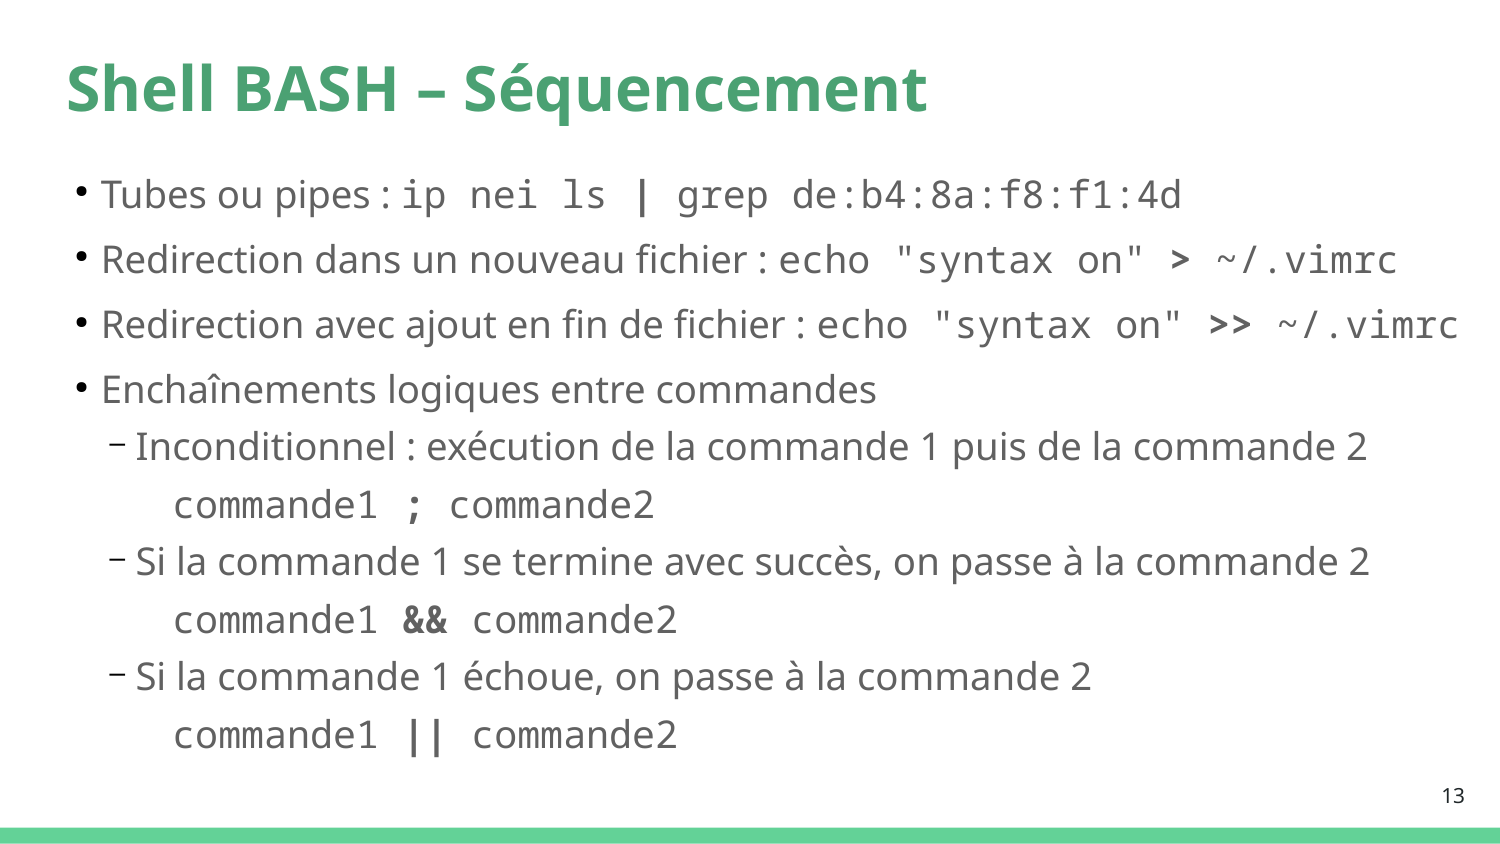

# Shell BASH – Séquencement
Tubes ou pipes : ip nei ls | grep de:b4:8a:f8:f1:4d
Redirection dans un nouveau fichier : echo "syntax on" > ~/.vimrc
Redirection avec ajout en fin de fichier : echo "syntax on" >> ~/.vimrc
Enchaînements logiques entre commandes
Inconditionnel : exécution de la commande 1 puis de la commande 2
	commande1 ; commande2
Si la commande 1 se termine avec succès, on passe à la commande 2
	commande1 && commande2
Si la commande 1 échoue, on passe à la commande 2
	commande1 || commande2